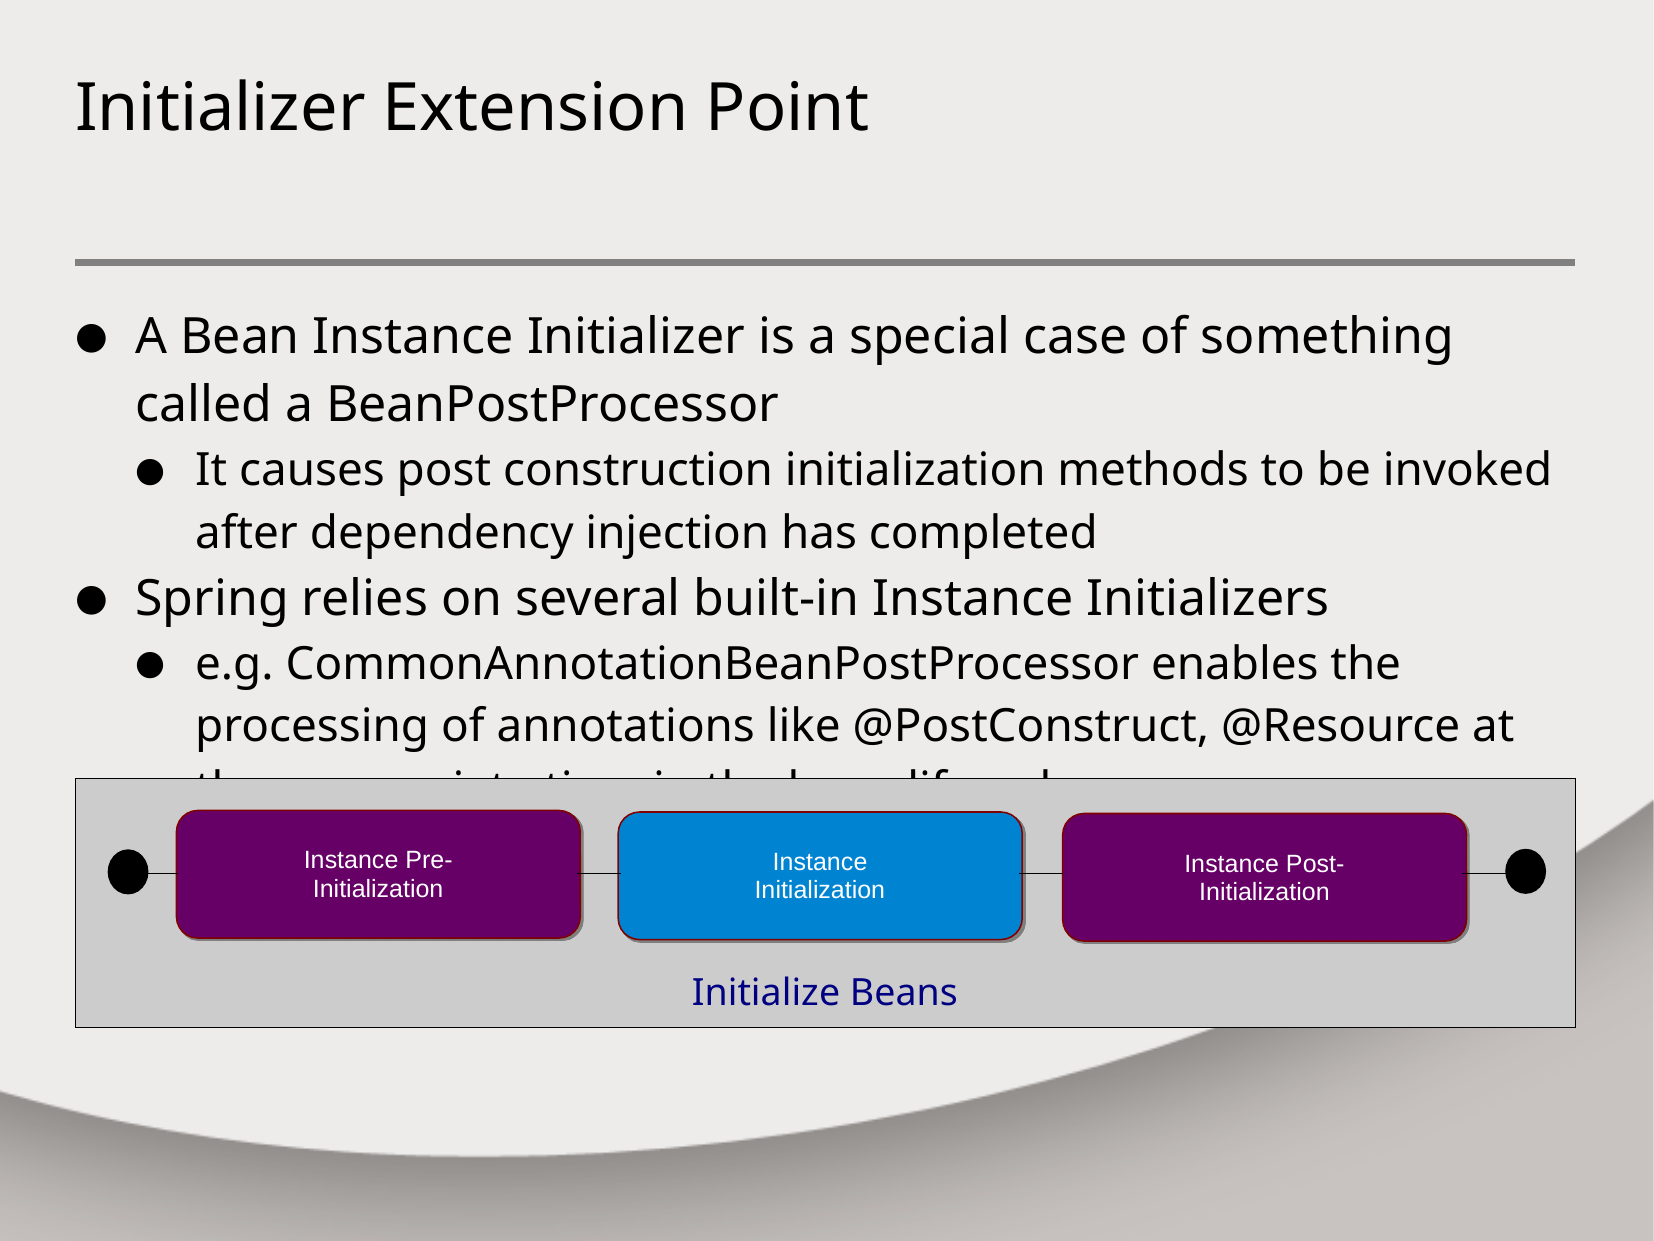

# Initializer Extension Point
A Bean Instance Initializer is a special case of something called a BeanPostProcessor
It causes post construction initialization methods to be invoked after dependency injection has completed
Spring relies on several built-in Instance Initializers
e.g. CommonAnnotationBeanPostProcessor enables the processing of annotations like @PostConstruct, @Resource at the appropriate time in the bean lifecycle
Instance Pre-
Initialization
Instance
Initialization
Instance Post-
Initialization
Initialize Beans